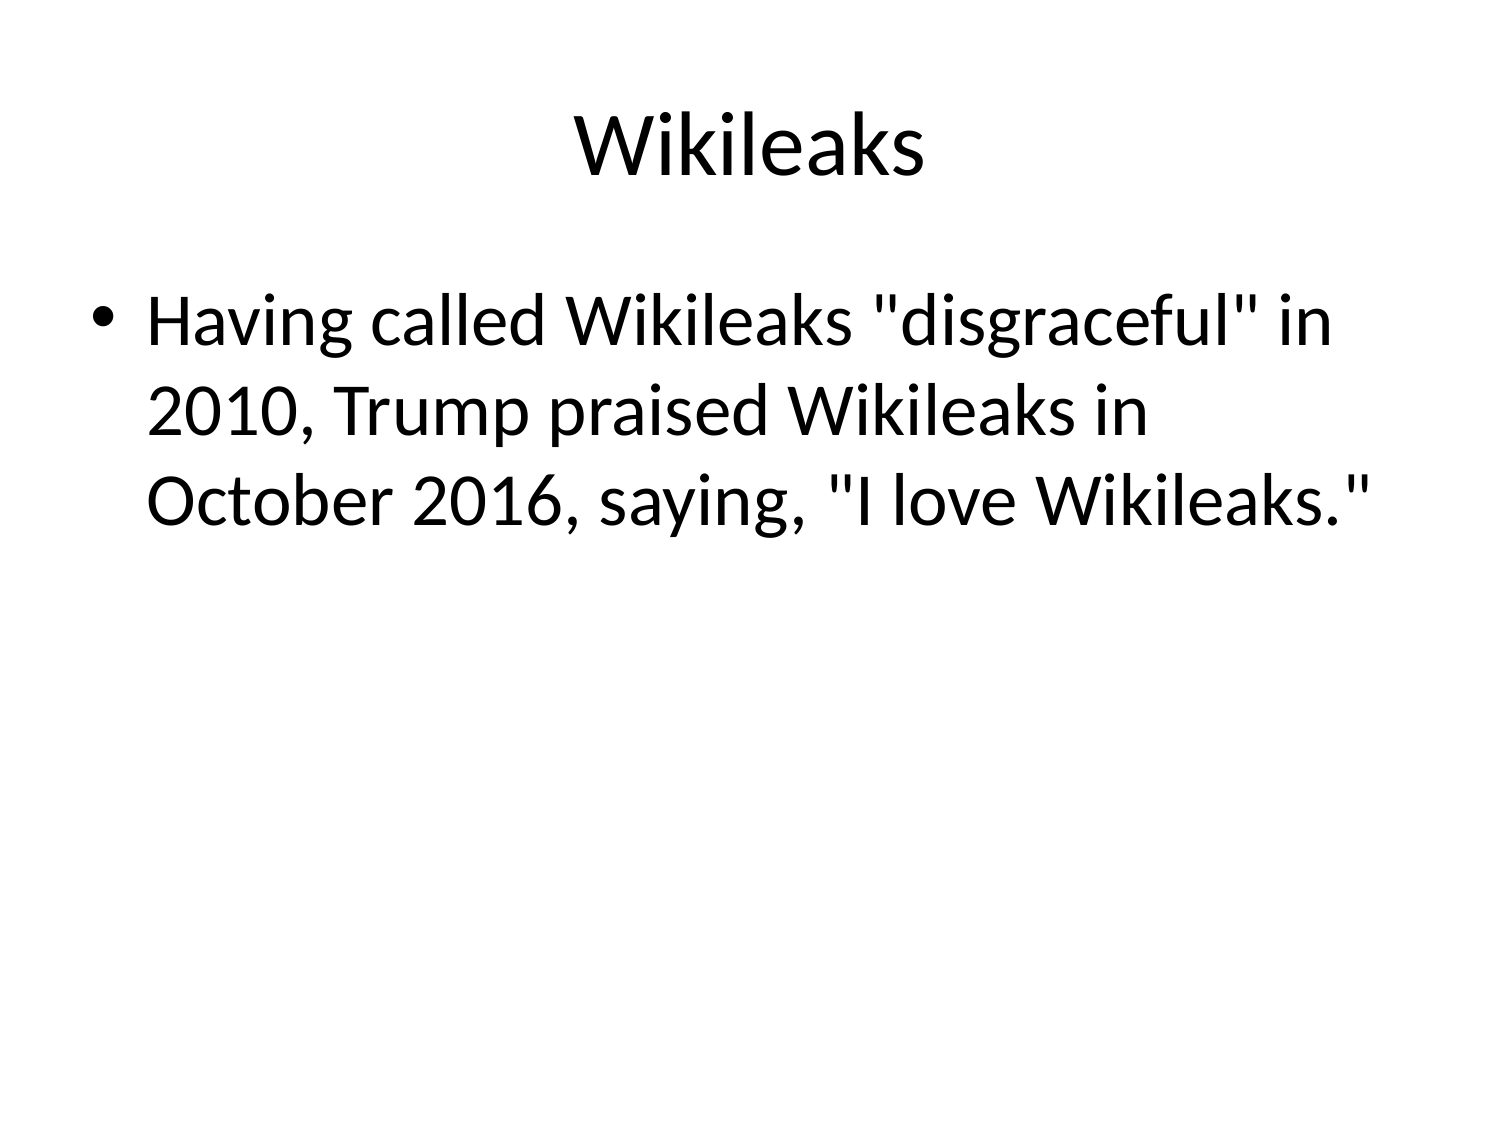

# Wikileaks
Having called Wikileaks "disgraceful" in 2010, Trump praised Wikileaks in October 2016, saying, "I love Wikileaks."